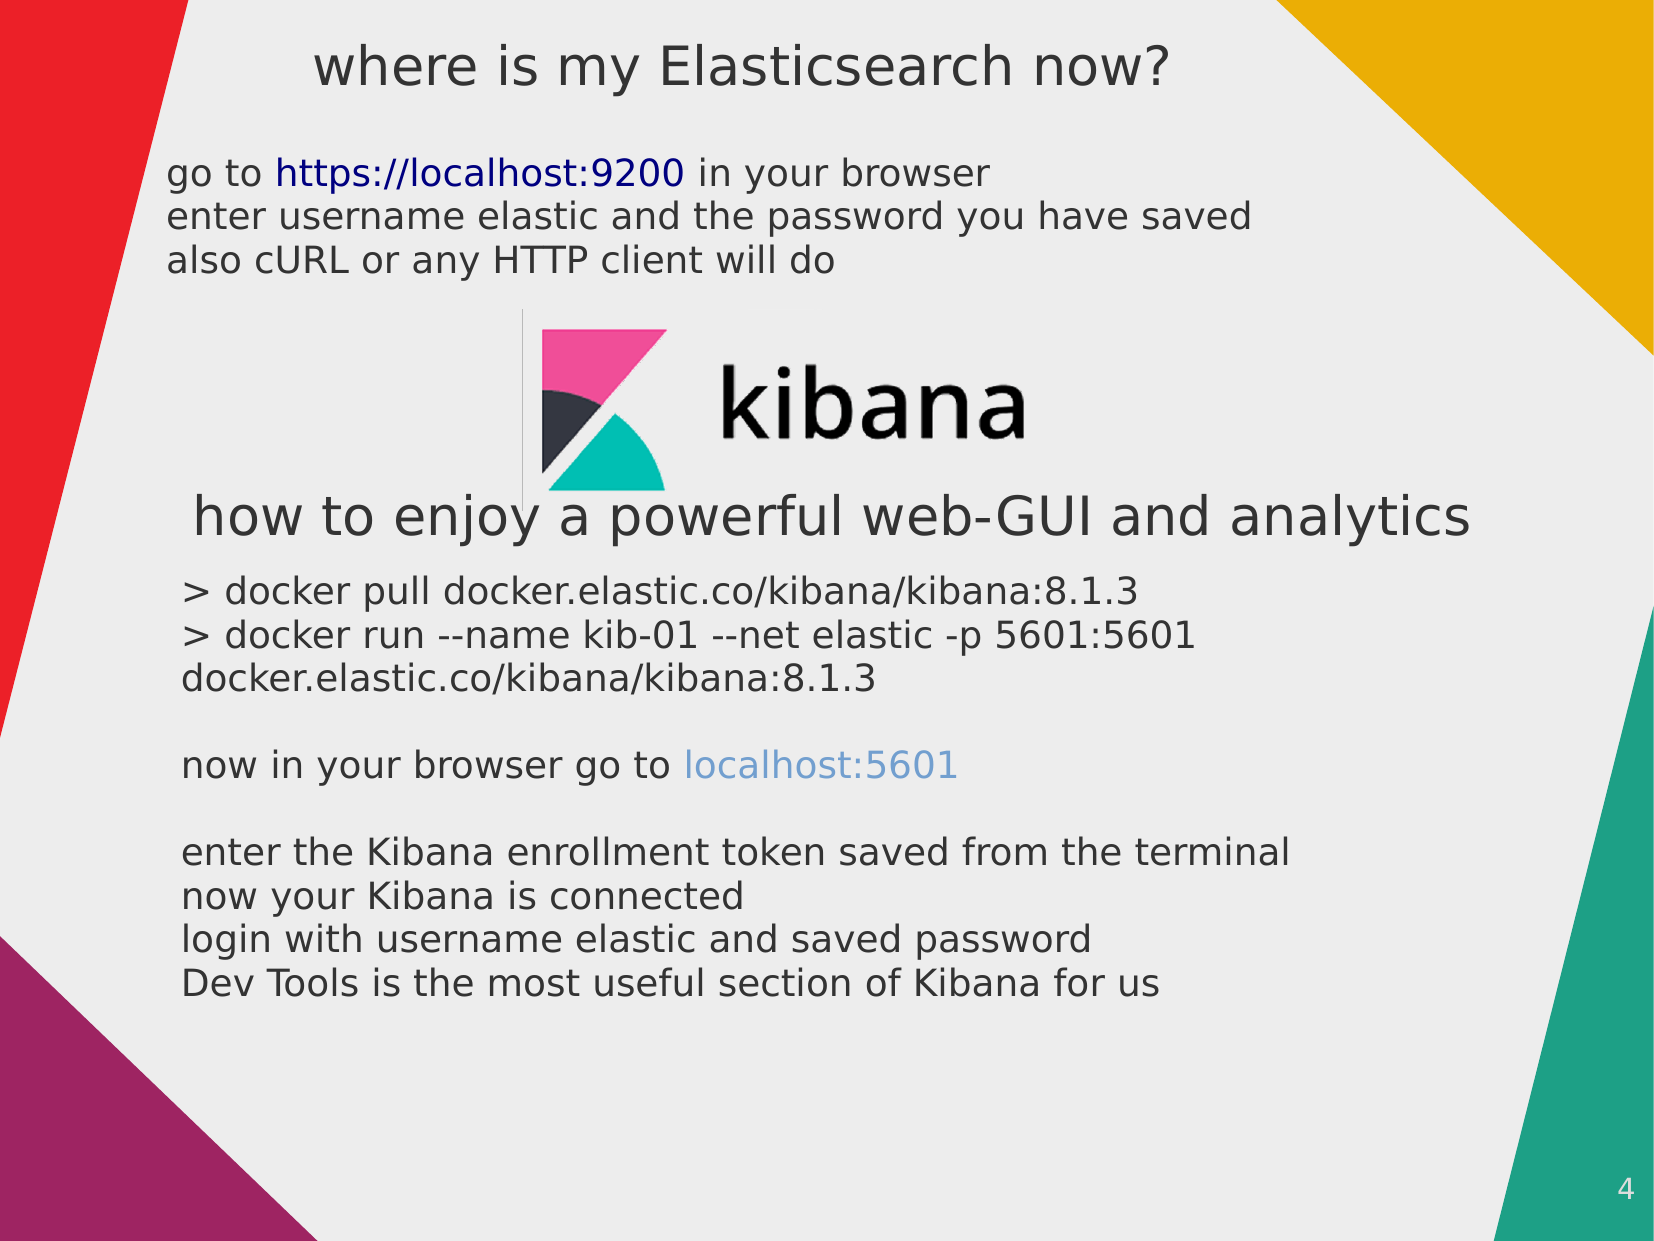

where is my Elasticsearch now?
go to https://localhost:9200 in your browser
enter username elastic and the password you have saved
also cURL or any HTTP client will do
how to enjoy a powerful web-GUI and analytics
# > docker pull docker.elastic.co/kibana/kibana:8.1.3 > docker run --name kib-01 --net elastic -p 5601:5601 docker.elastic.co/kibana/kibana:8.1.3 now in your browser go to localhost:5601 enter the Kibana enrollment token saved from the terminal now your Kibana is connected login with username elastic and saved password Dev Tools is the most useful section of Kibana for us
4